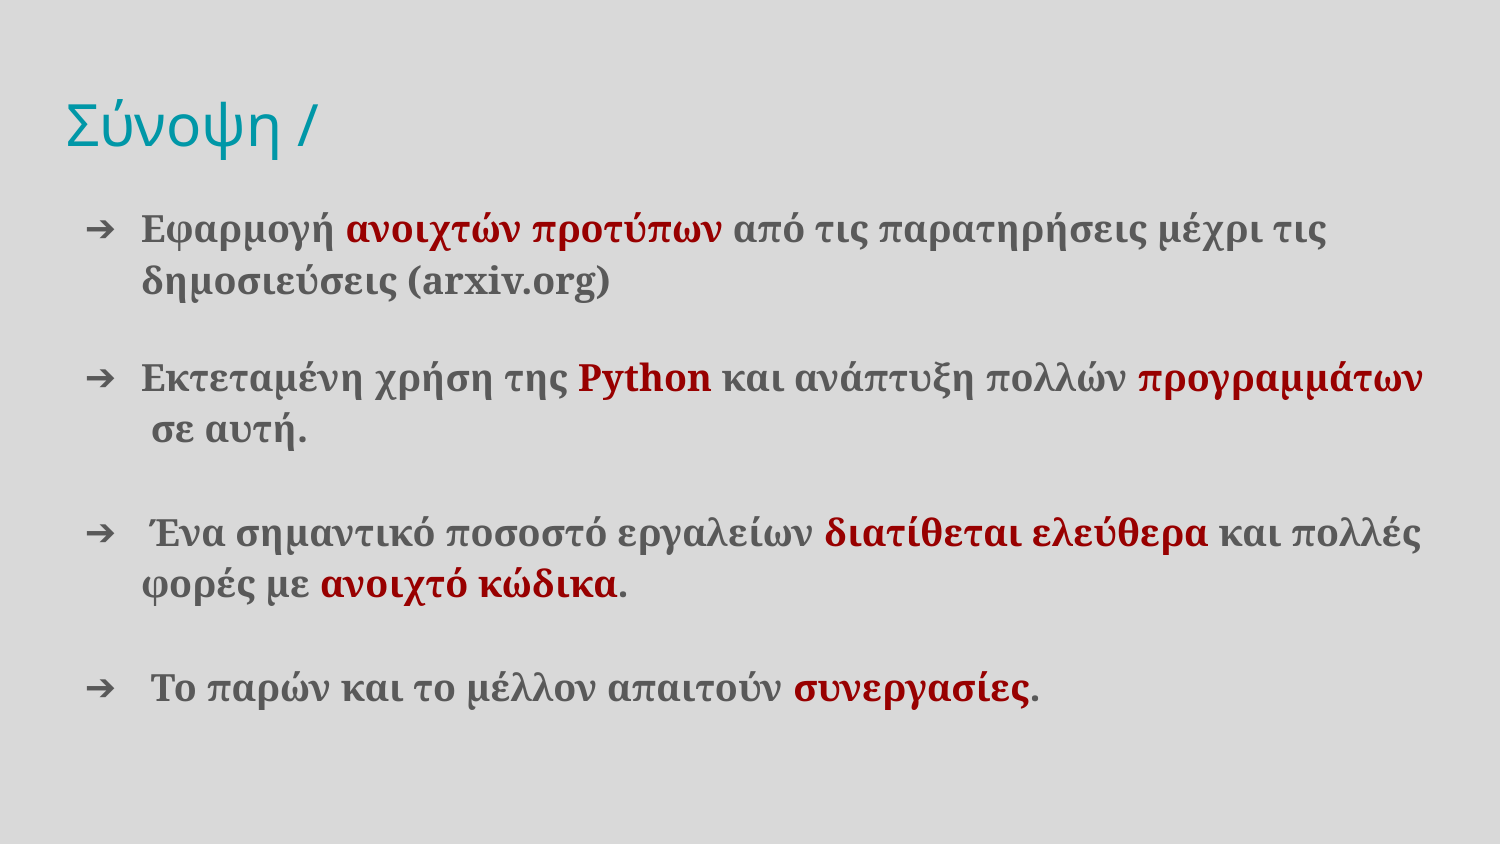

Σύνοψη /
# Εφαρμογή ανοιχτών προτύπων από τις παρατηρήσεις μέχρι τις δημοσιεύσεις (arxiv.org)
Εκτεταμένη χρήση της Python και ανάπτυξη πολλών προγραμμάτων σε αυτή.
 Ένα σημαντικό ποσοστό εργαλείων διατίθεται ελεύθερα και πολλές φορές με ανοιχτό κώδικα.
 Το παρών και το μέλλον απαιτούν συνεργασίες.